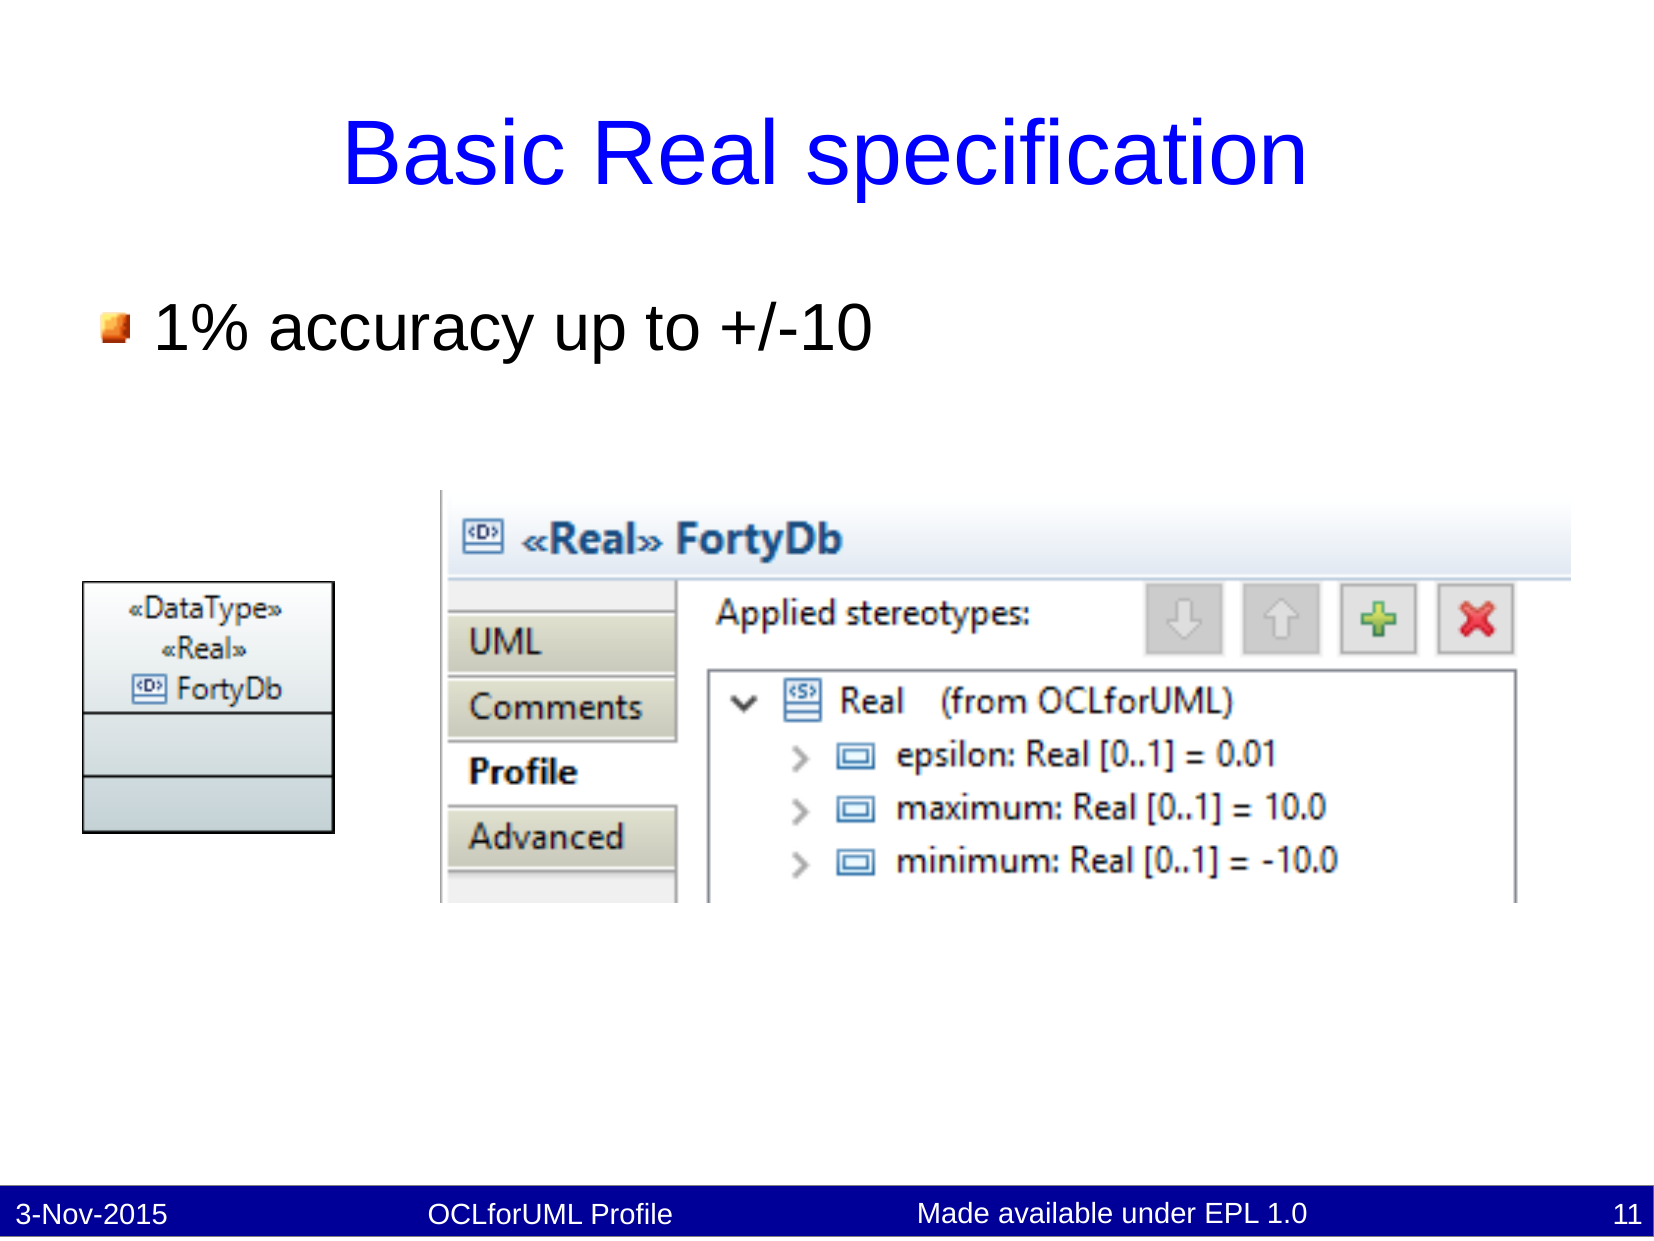

# Basic Real specification
1% accuracy up to +/-10
3-Nov-2015
OCLforUML Profile
11